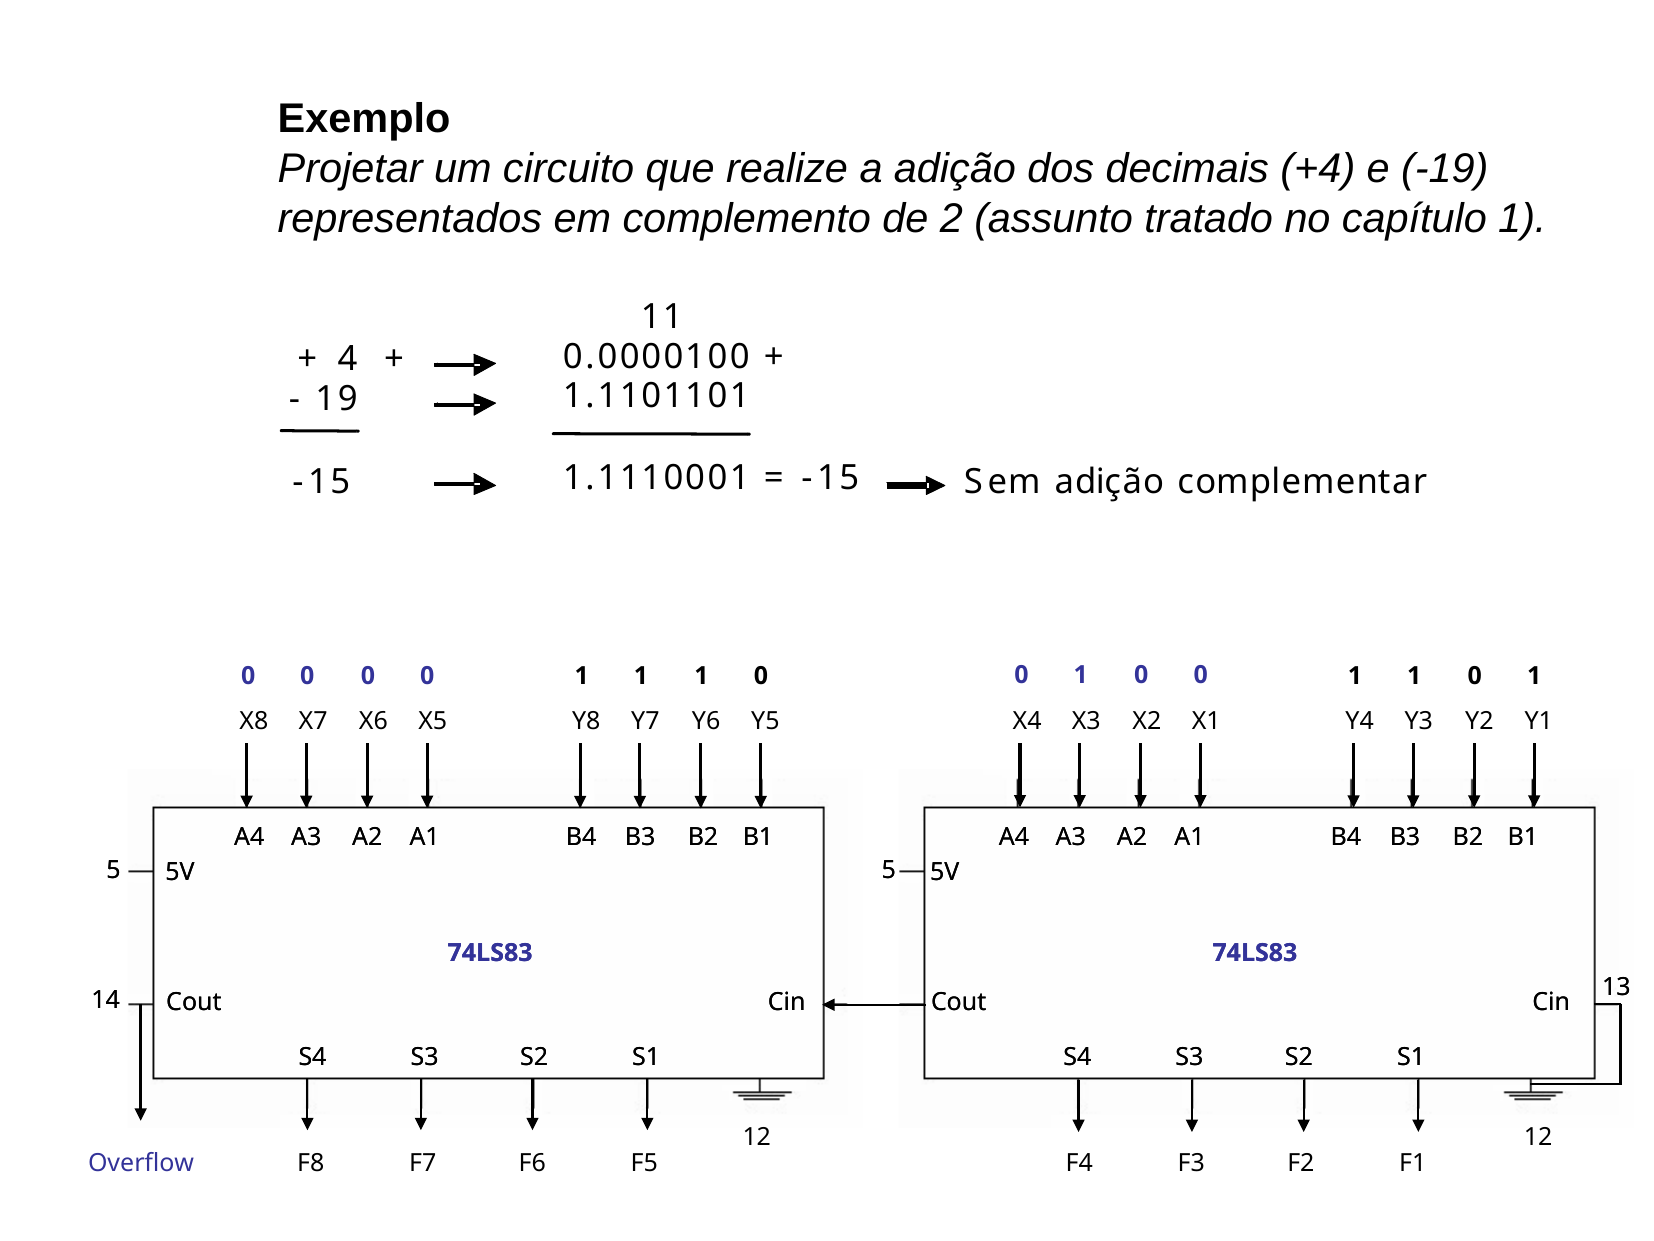

Exemplo
Projetar um circuito que realize a adição dos decimais (+4) e (-19) representados em complemento de 2 (assunto tratado no capítulo 1).
0
1
0
0
1
1
0
1
0
0
0
0
1
1
1
0
X4
X3
X2
X1
Y4
Y3
Y2
Y1
X8
X7
X6
X5
Y8
Y7
Y6
Y5
A4
A4
A3
A3
A2
A2
A1
A1
B4
B4
B3
B3
B2
B2
B1
B1
A4
A4
A3
A3
A2
A2
A1
A1
B4
B4
B3
B3
B2
B2
B1
B1
5
5
5
5
5V
5V
5V
5V
74LS83
74LS83
74LS83
74LS83
13
13
14
14
Cout
Cout
Cin
Cin
Cout
Cout
Cin
Cin
S4
S4
S3
S3
S2
S2
S1
S1
S4
S4
S3
S3
S2
S2
S1
S1
12
12
Overflow
F8
F7
F6
F5
F4
F3
F2
F1